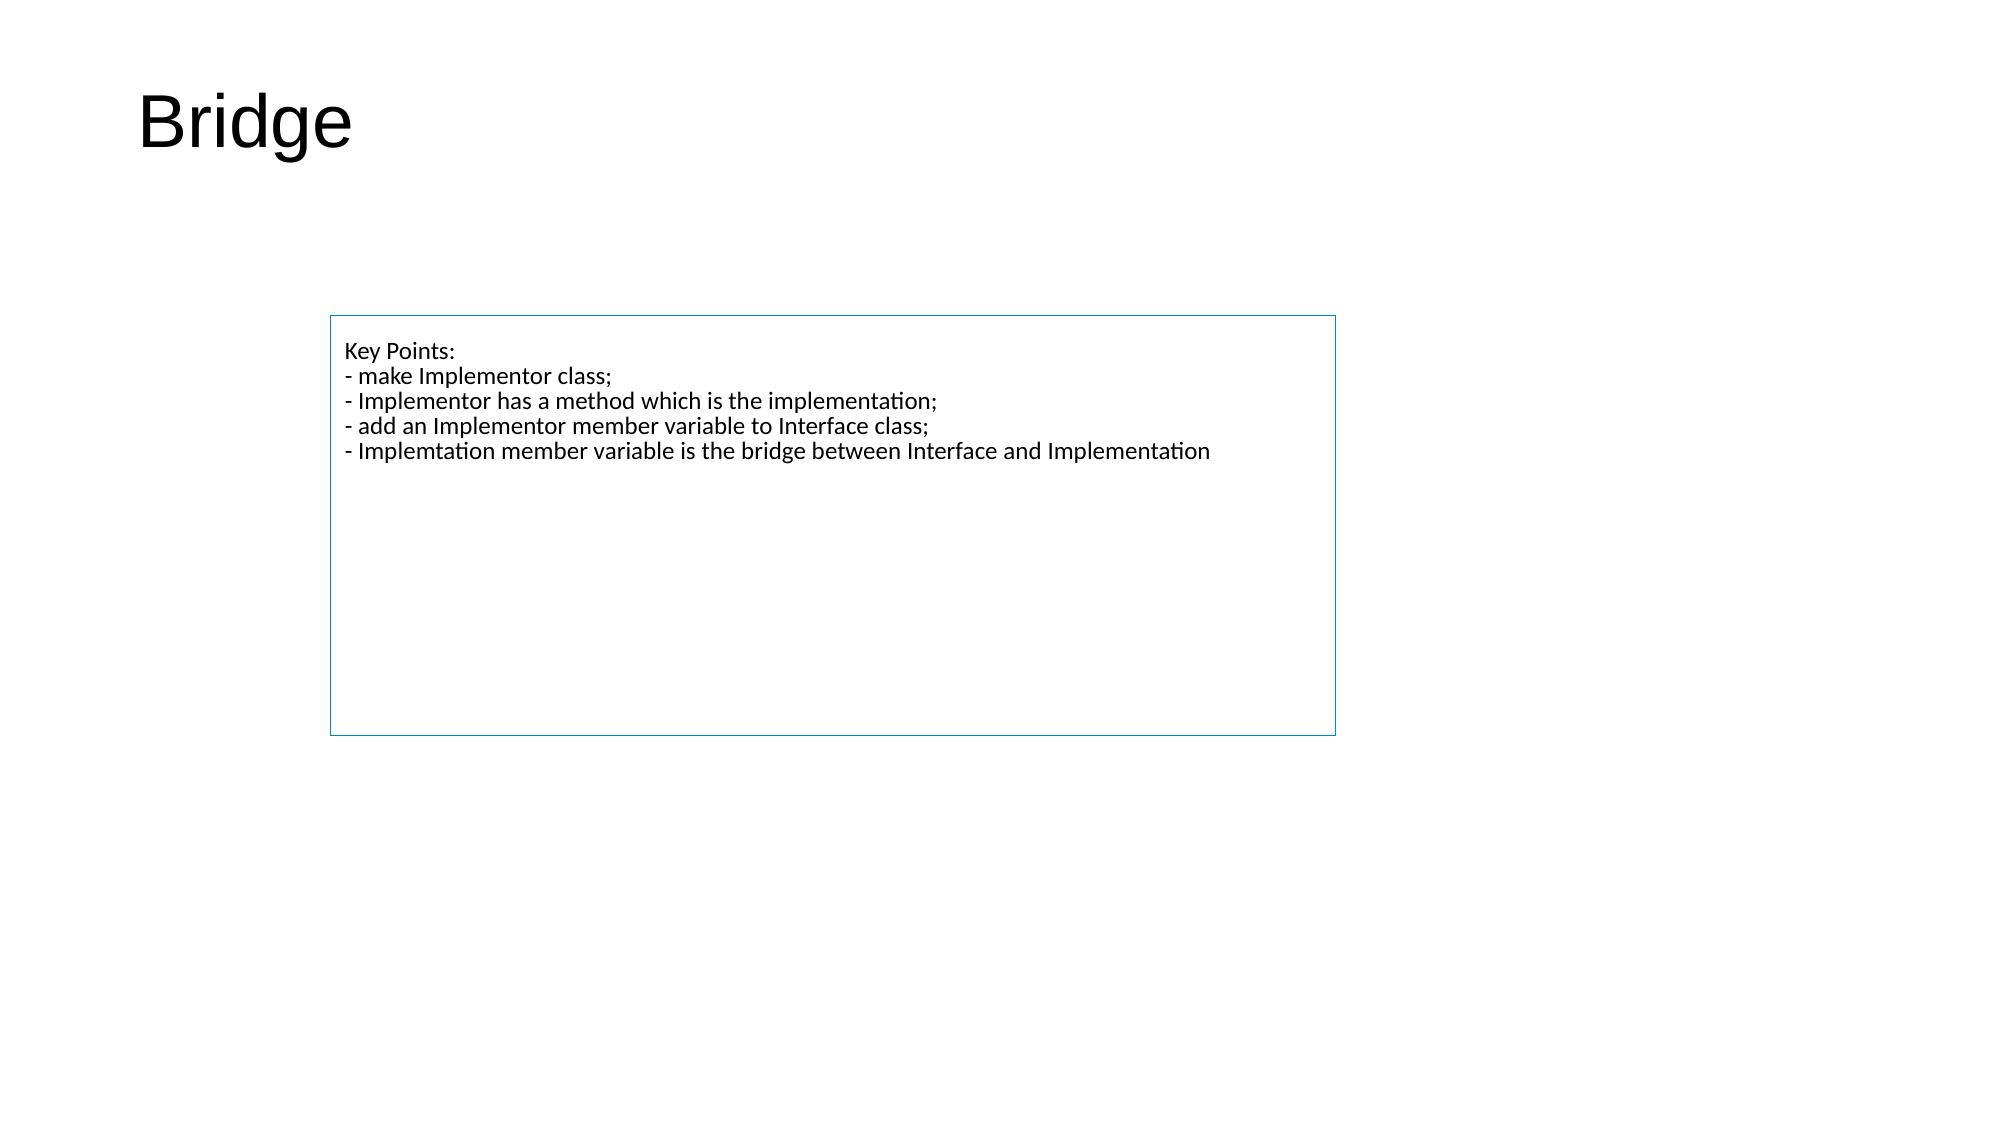

# Bridge
Key Points:
- make Implementor class;
- Implementor has a method which is the implementation;
- add an Implementor member variable to Interface class;
- Implemtation member variable is the bridge between Interface and Implementation